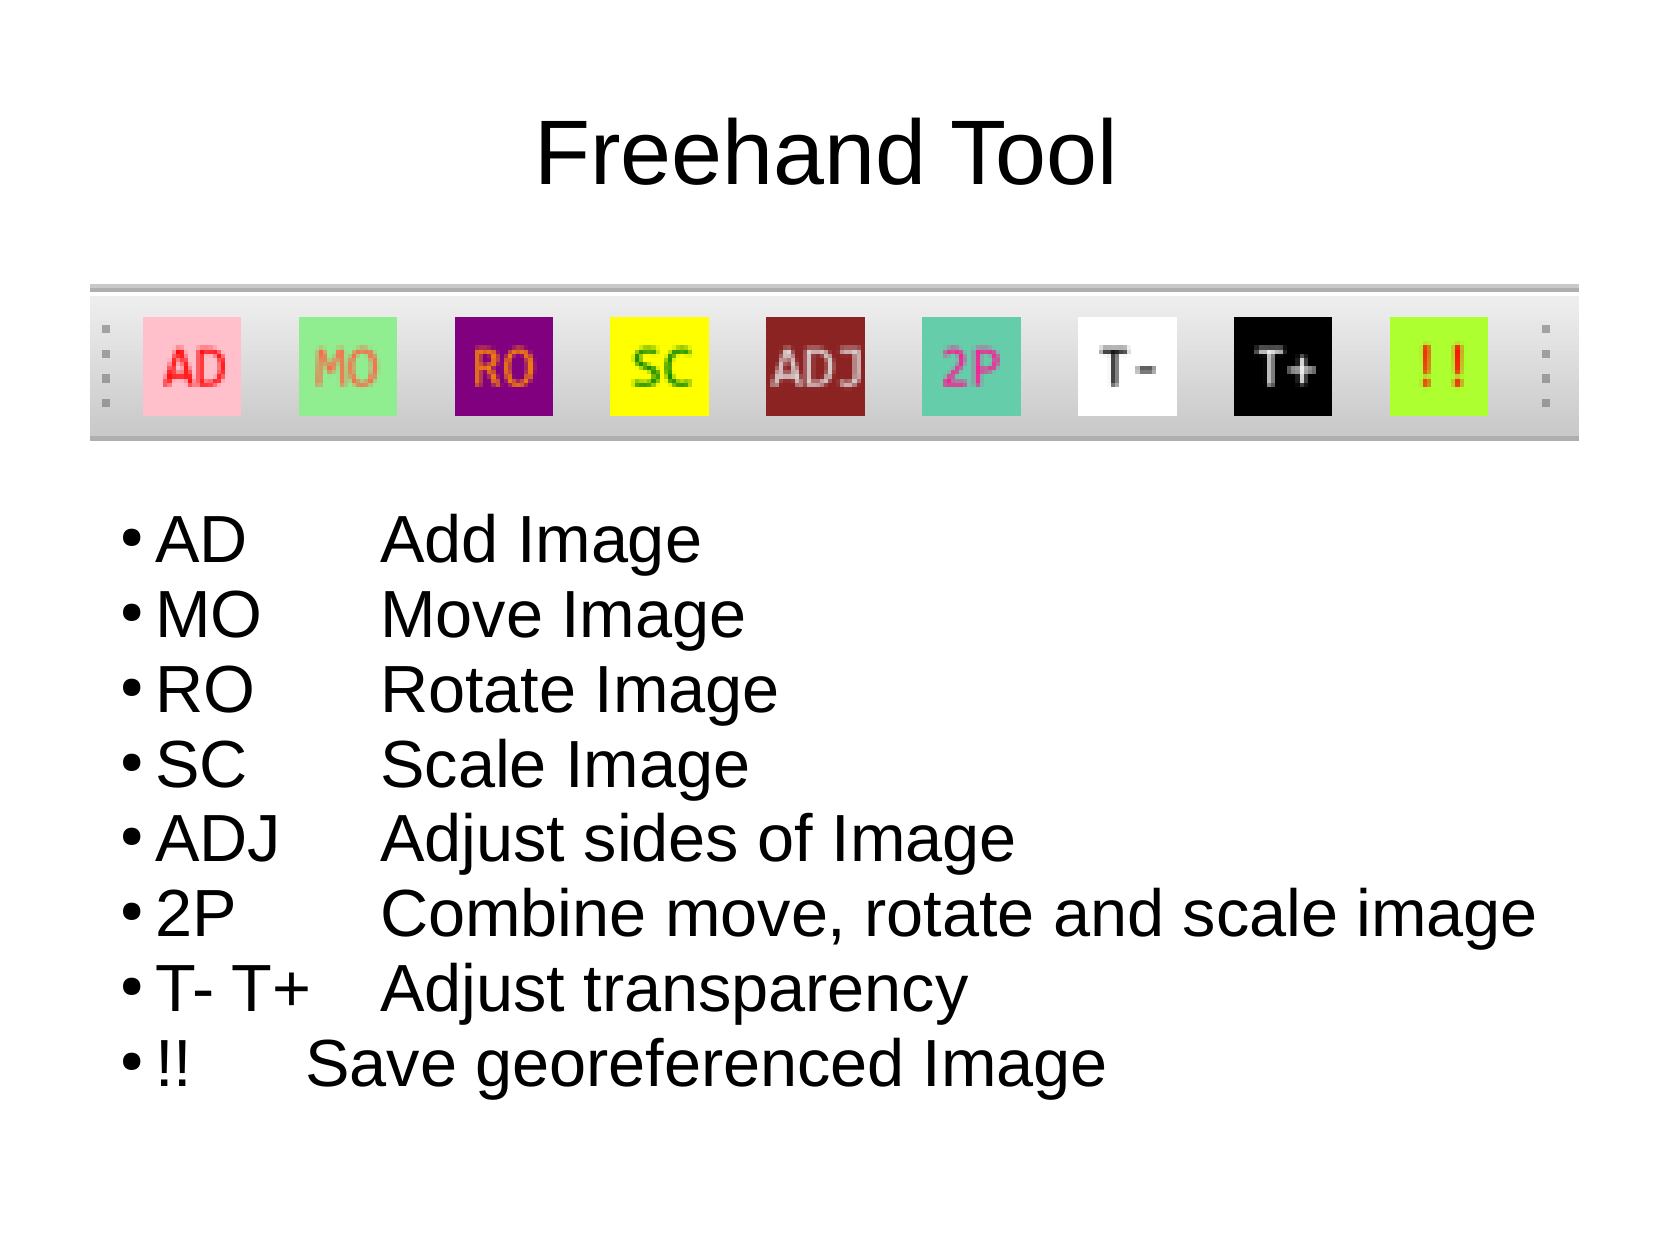

# Freehand Tool
AD		Add Image
MO		Move Image
RO		Rotate Image
SC		Scale Image
ADJ		Adjust sides of Image
2P		Combine move, rotate and scale image
T- T+ 	Adjust transparency
!!		Save georeferenced Image